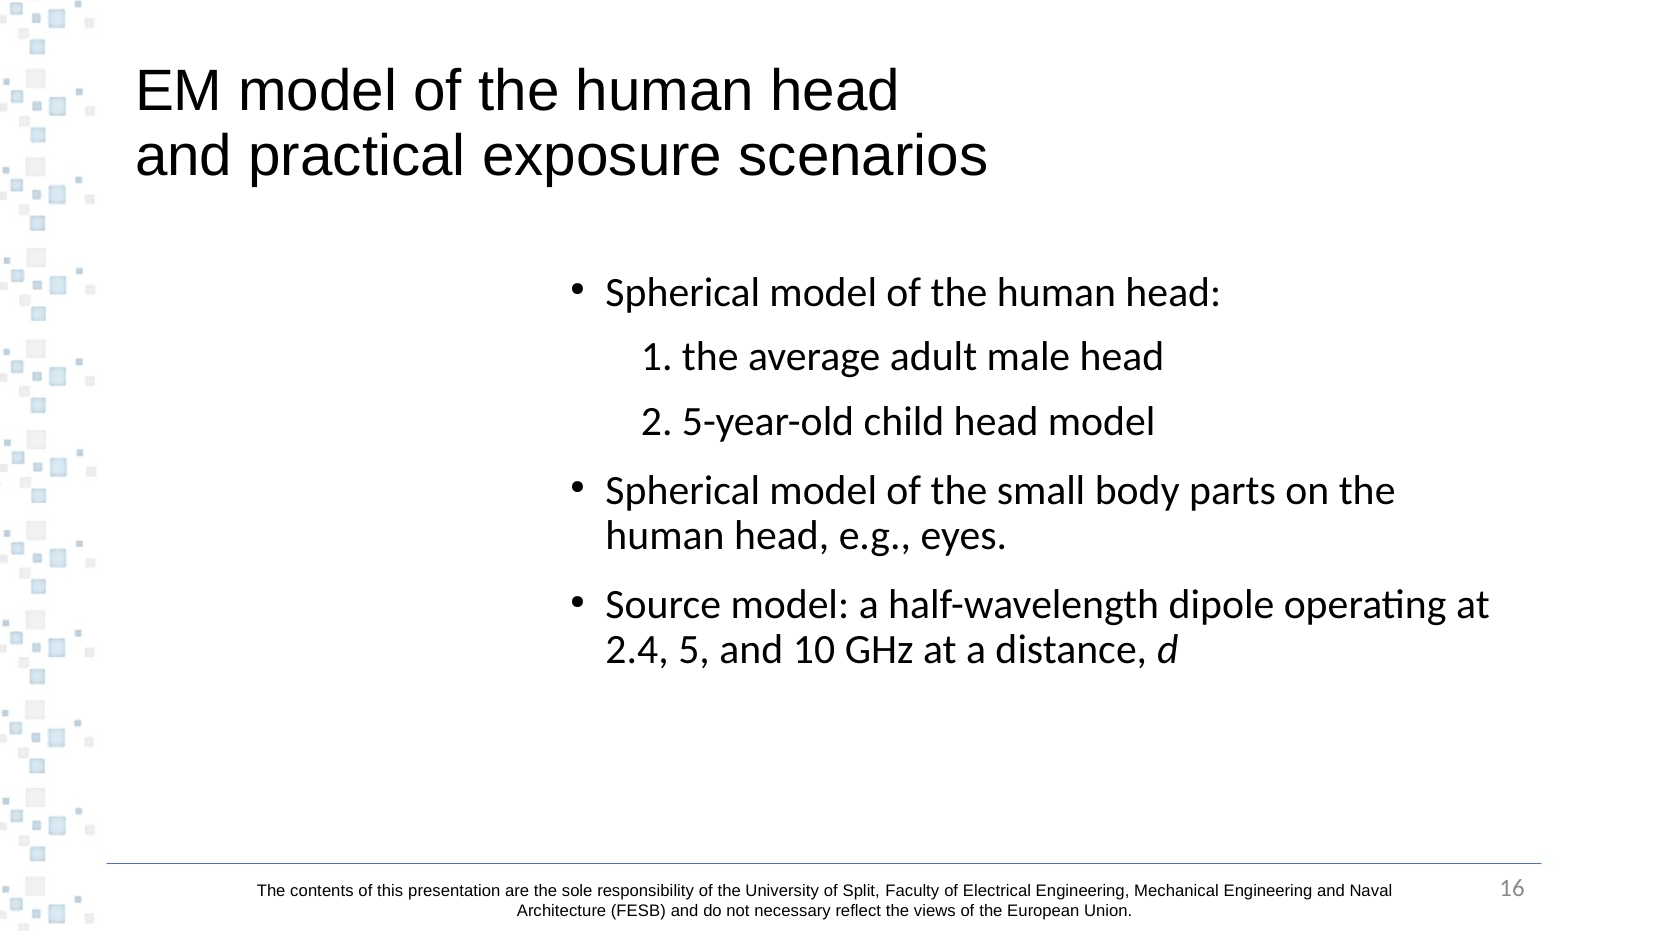

EM model of the human head
and practical exposure scenarios
# Spherical model of the human head:
1. the average adult male head
2. 5-year-old child head model
Spherical model of the small body parts on the human head, e.g., eyes.
Source model: a half-wavelength dipole operating at 2.4, 5, and 10 GHz at a distance, d
16
The contents of this presentation are the sole responsibility of the University of Split, Faculty of Electrical Engineering, Mechanical Engineering and Naval Architecture (FESB) and do not necessary reflect the views of the European Union.